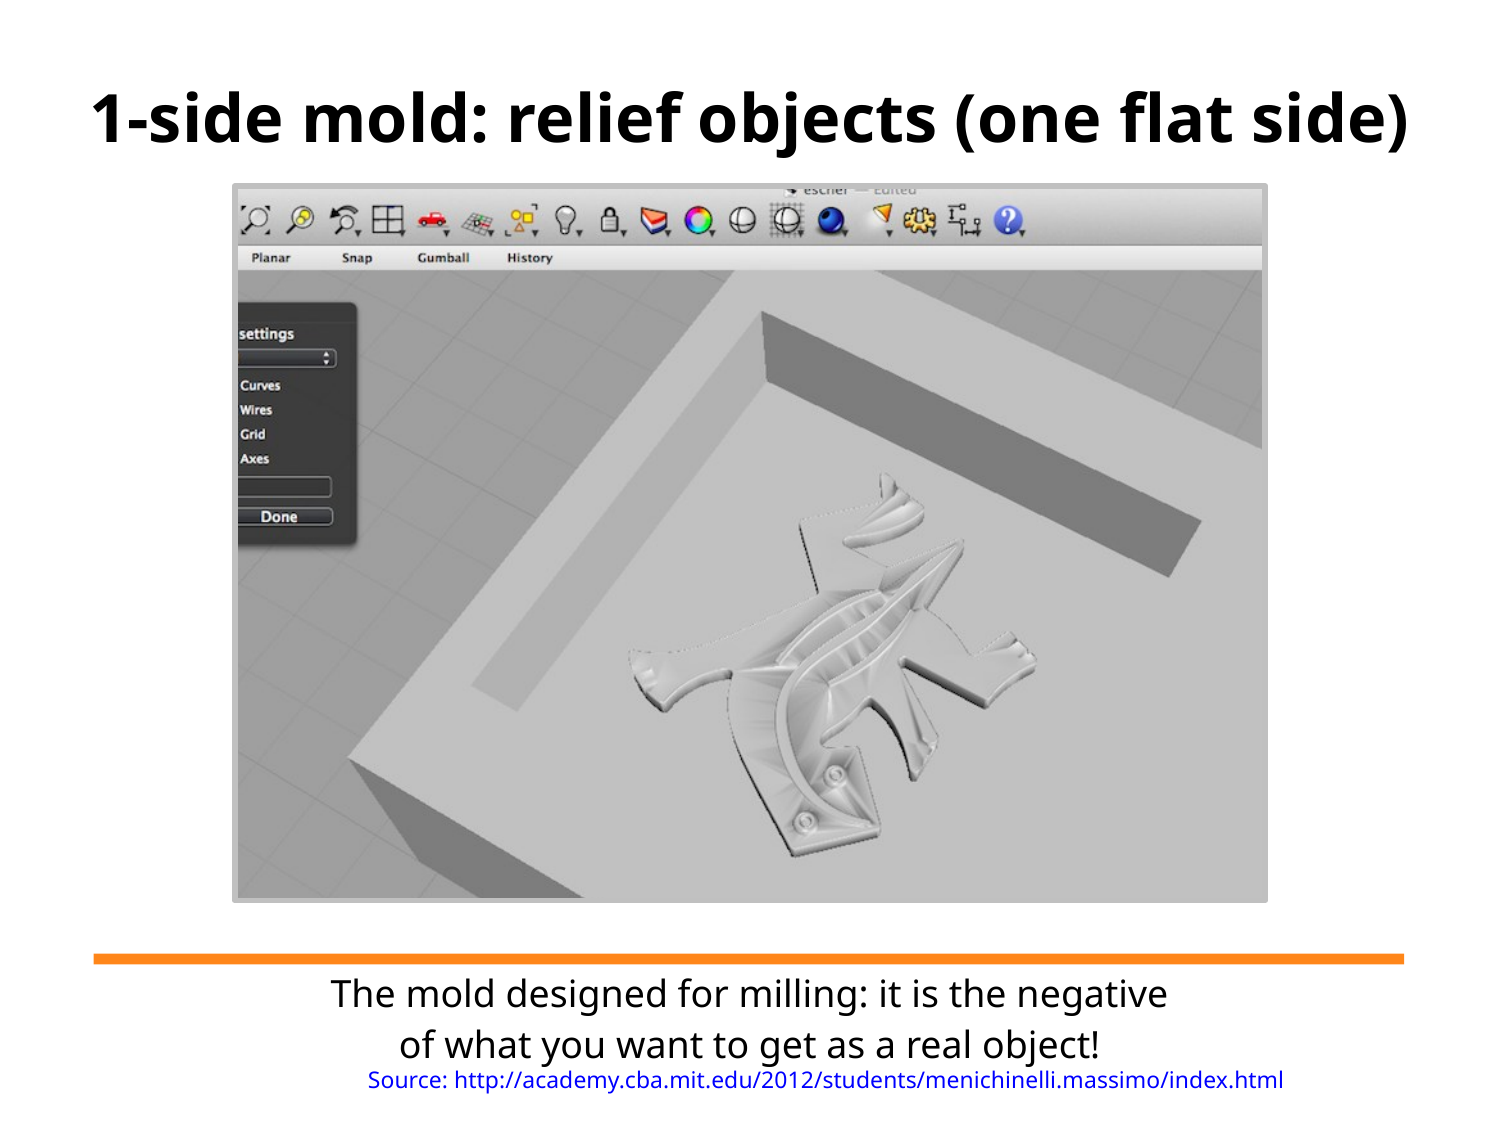

# 1-side mold: relief objects (one flat side)
The mold designed for milling: it is the negative of what you want to get as a real object!
Source: http://academy.cba.mit.edu/2012/students/menichinelli.massimo/index.html